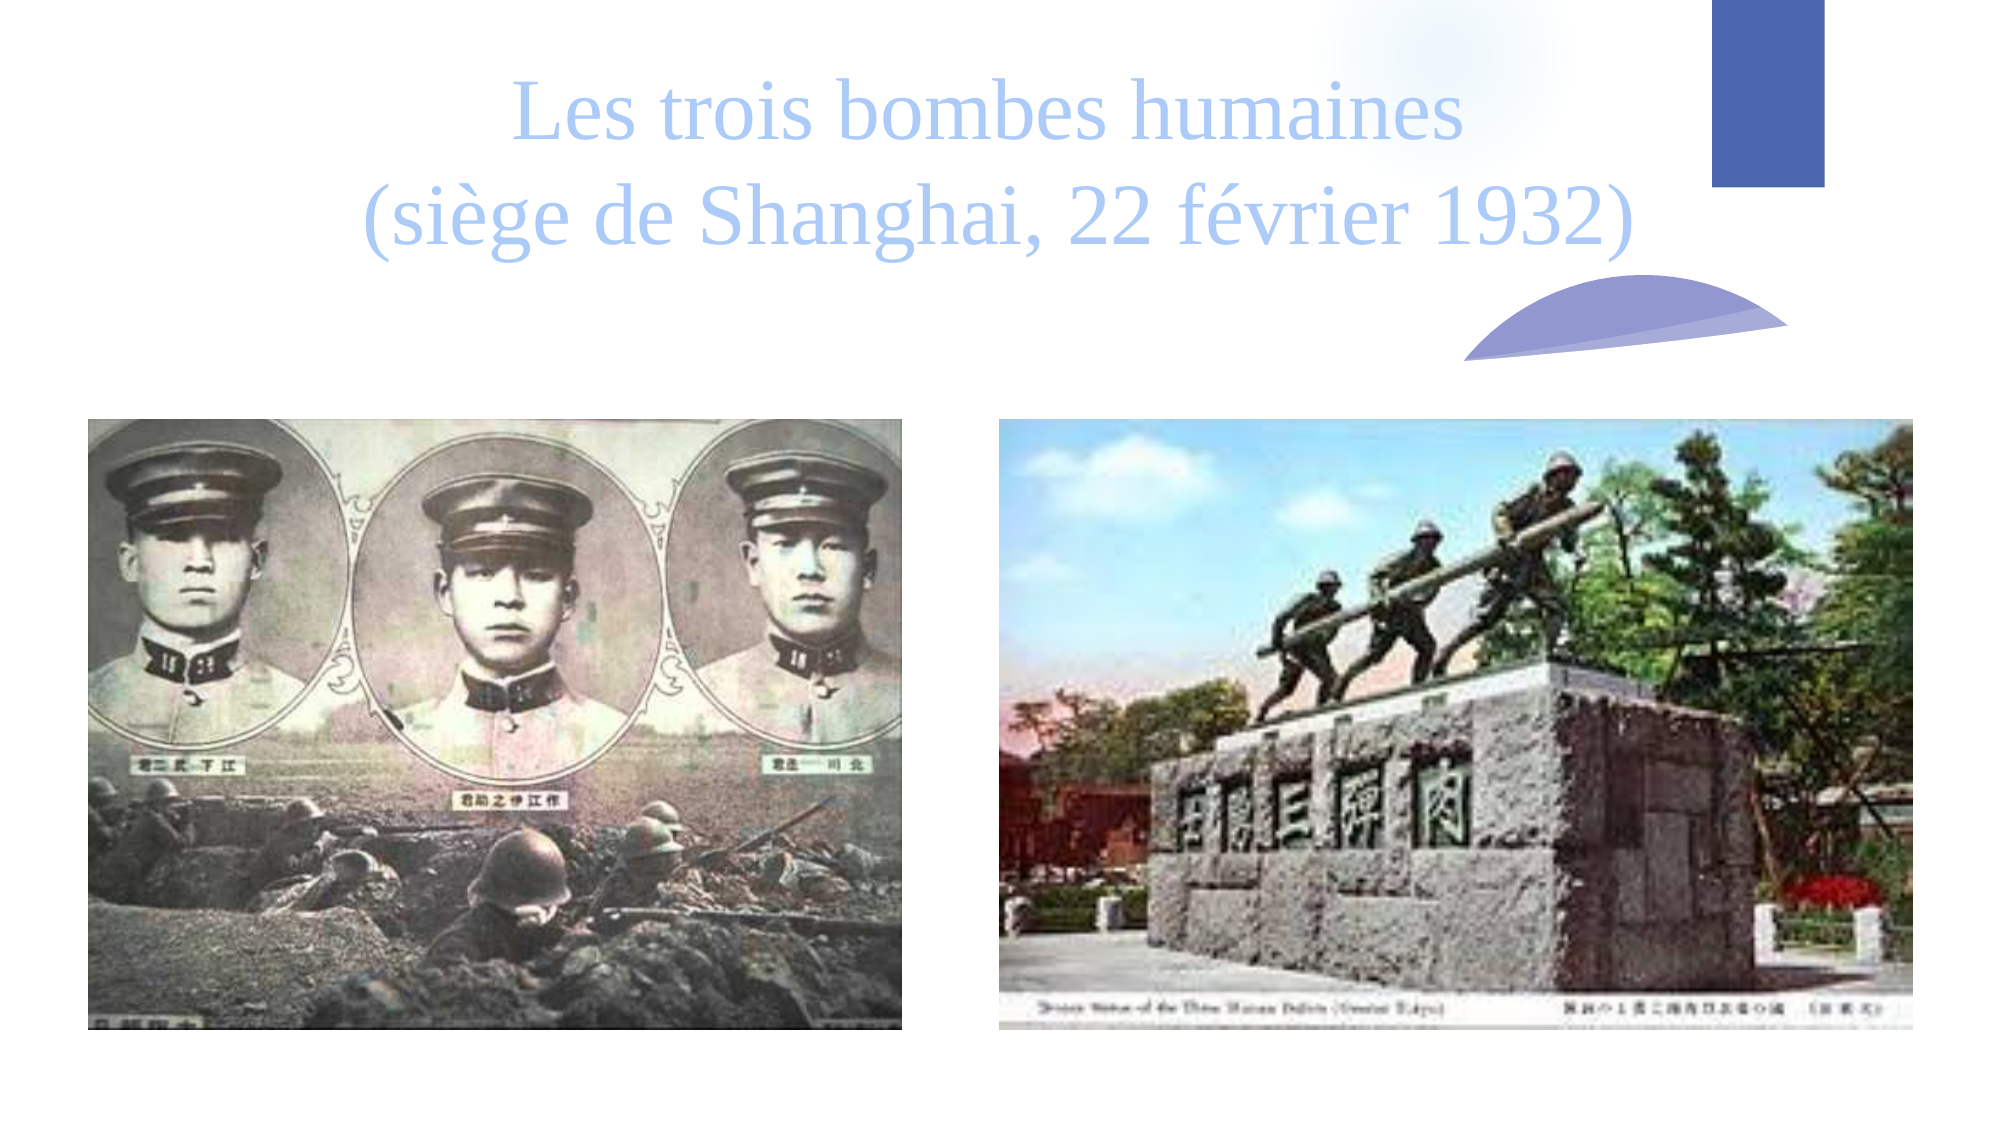

# Les trois bombes humaines (siège de Shanghai, 22 février 1932)